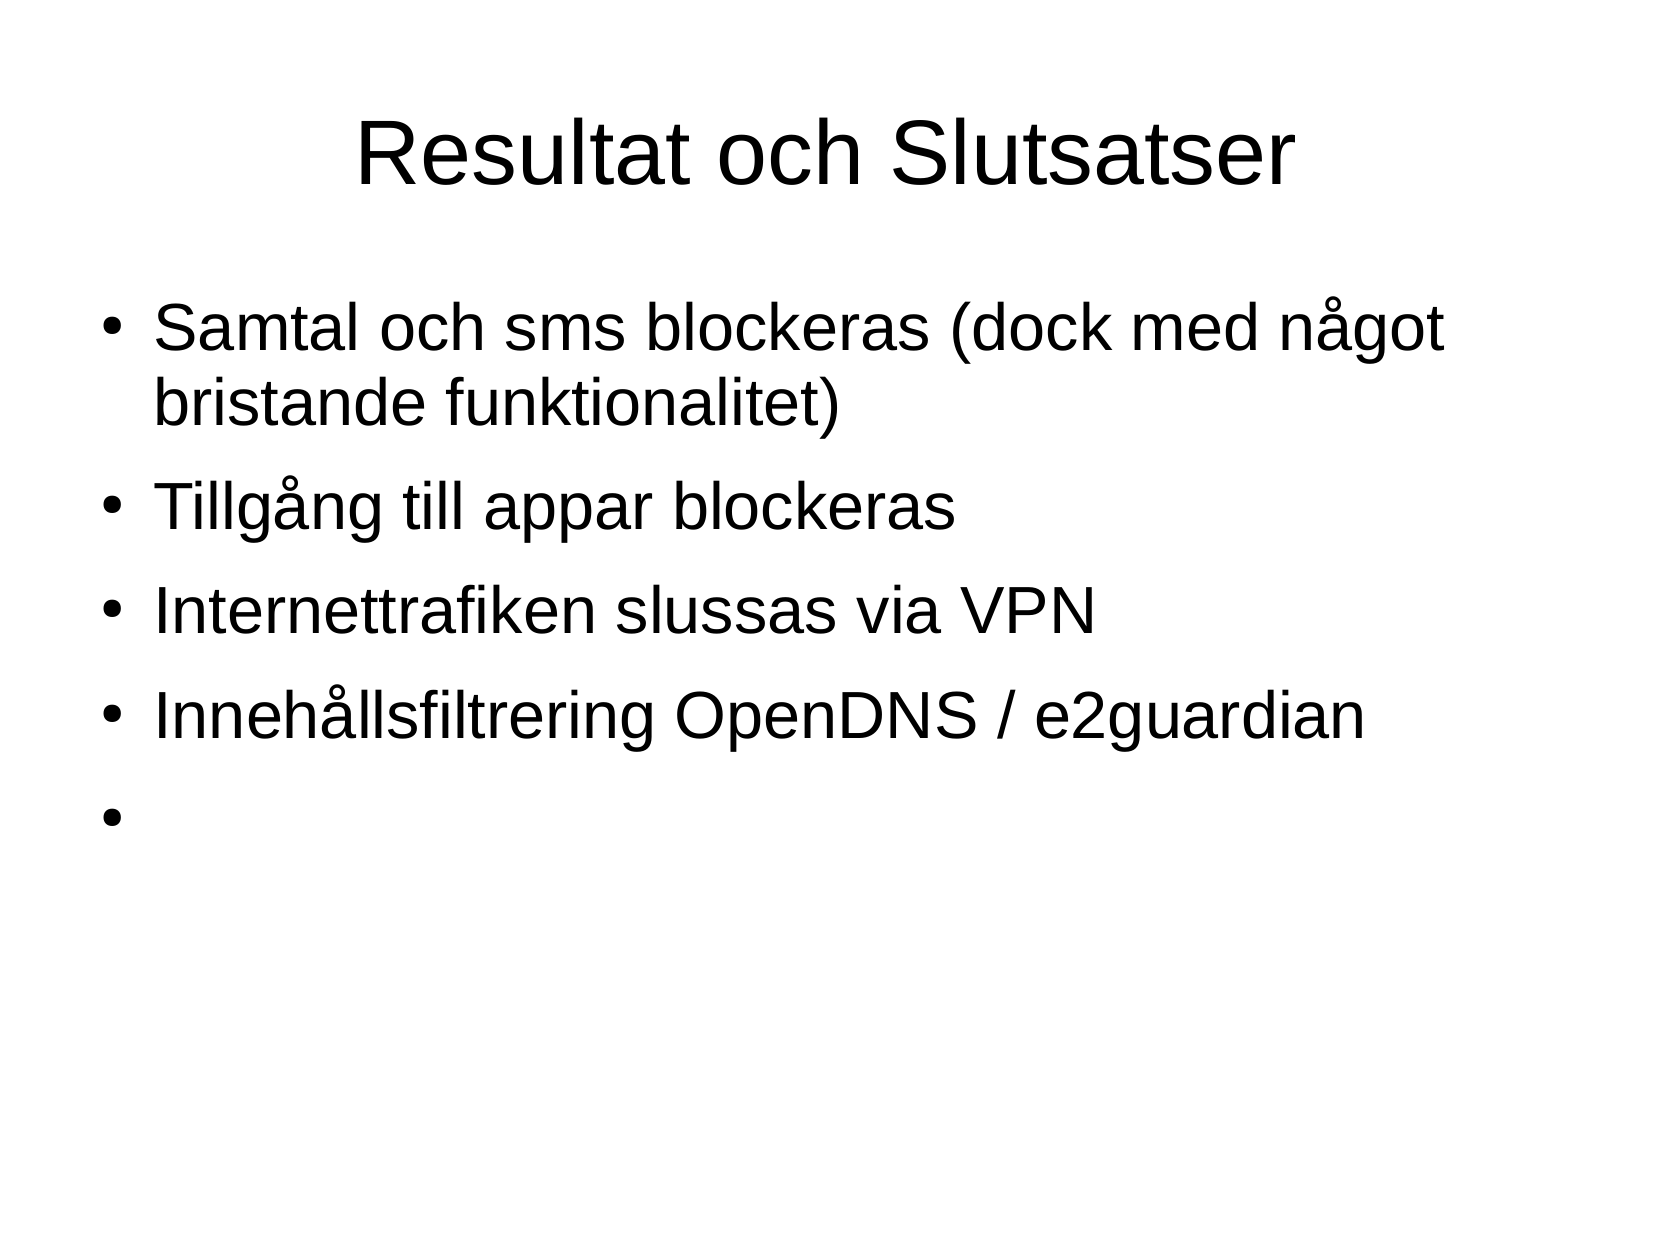

# Resultat och Slutsatser
Samtal och sms blockeras (dock med något bristande funktionalitet)
Tillgång till appar blockeras
Internettrafiken slussas via VPN
Innehållsfiltrering OpenDNS / e2guardian